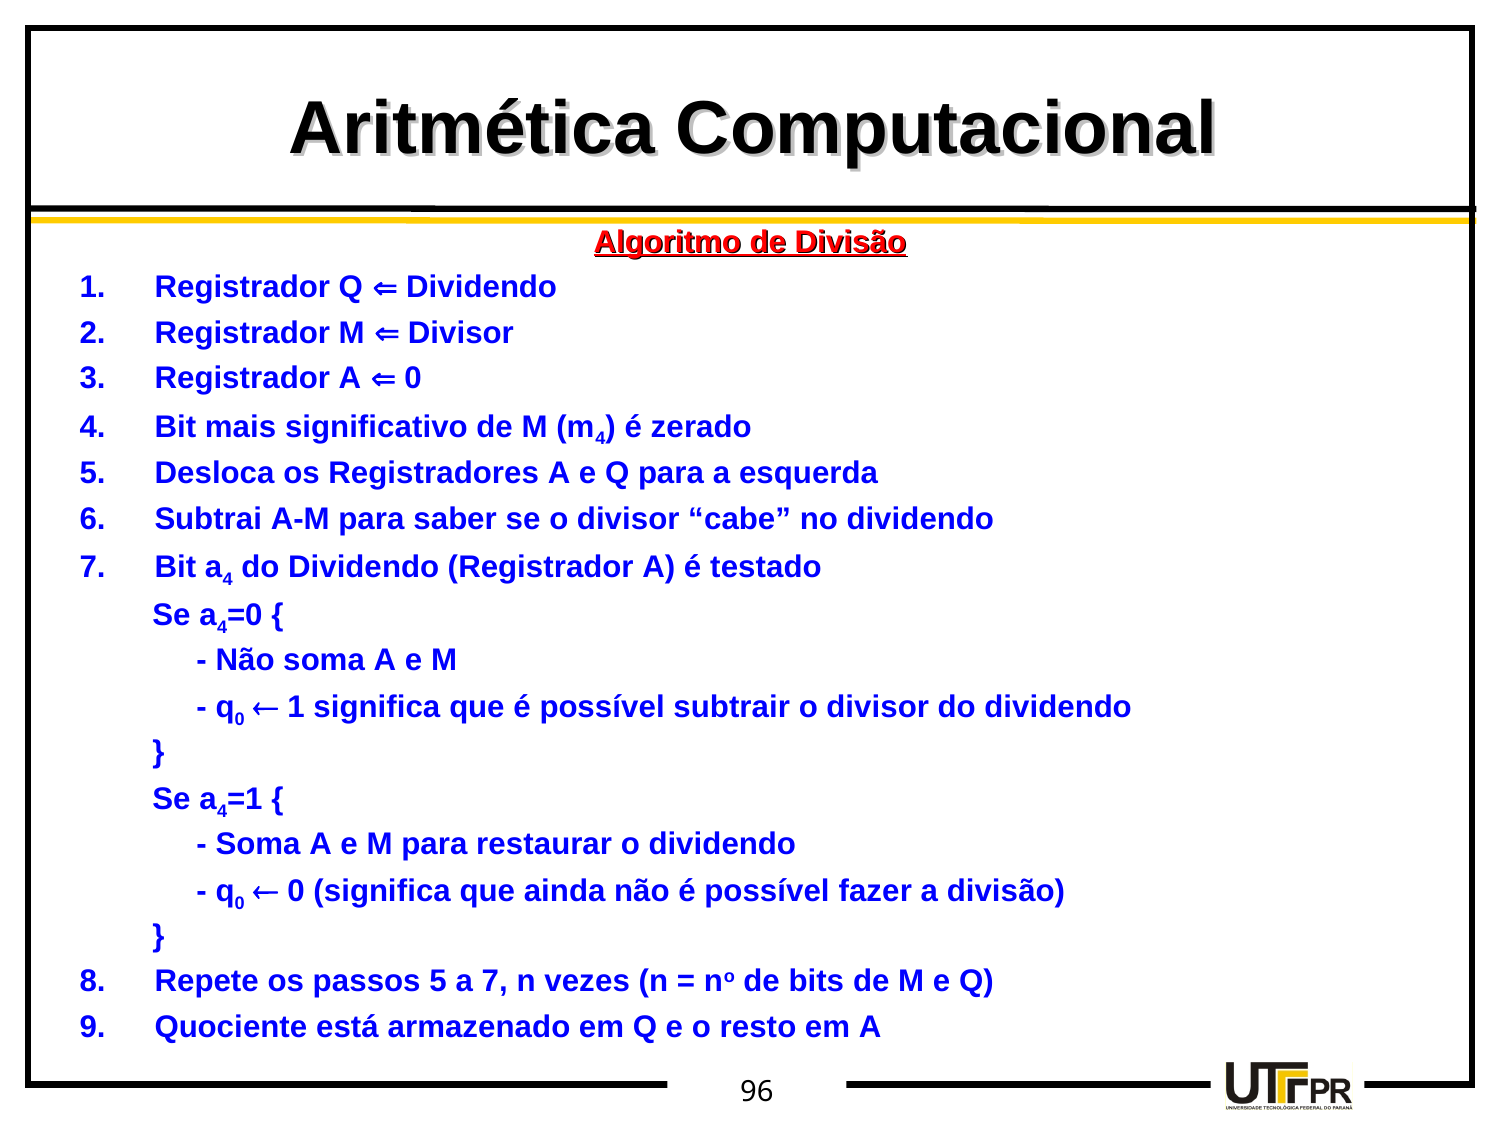

# Aritmética Computacional
Algoritmo de Divisão
Registrador Q  Dividendo
Registrador M  Divisor
Registrador A  0
Bit mais significativo de M (m4) é zerado
Desloca os Registradores A e Q para a esquerda
Subtrai A-M para saber se o divisor “cabe” no dividendo
Bit a4 do Dividendo (Registrador A) é testado
 Se a4=0 {
 - Não soma A e M
 - q0  1 significa que é possível subtrair o divisor do dividendo
 }
 Se a4=1 {
 - Soma A e M para restaurar o dividendo
 - q0  0 (significa que ainda não é possível fazer a divisão)
 }
Repete os passos 5 a 7, n vezes (n = no de bits de M e Q)
Quociente está armazenado em Q e o resto em A